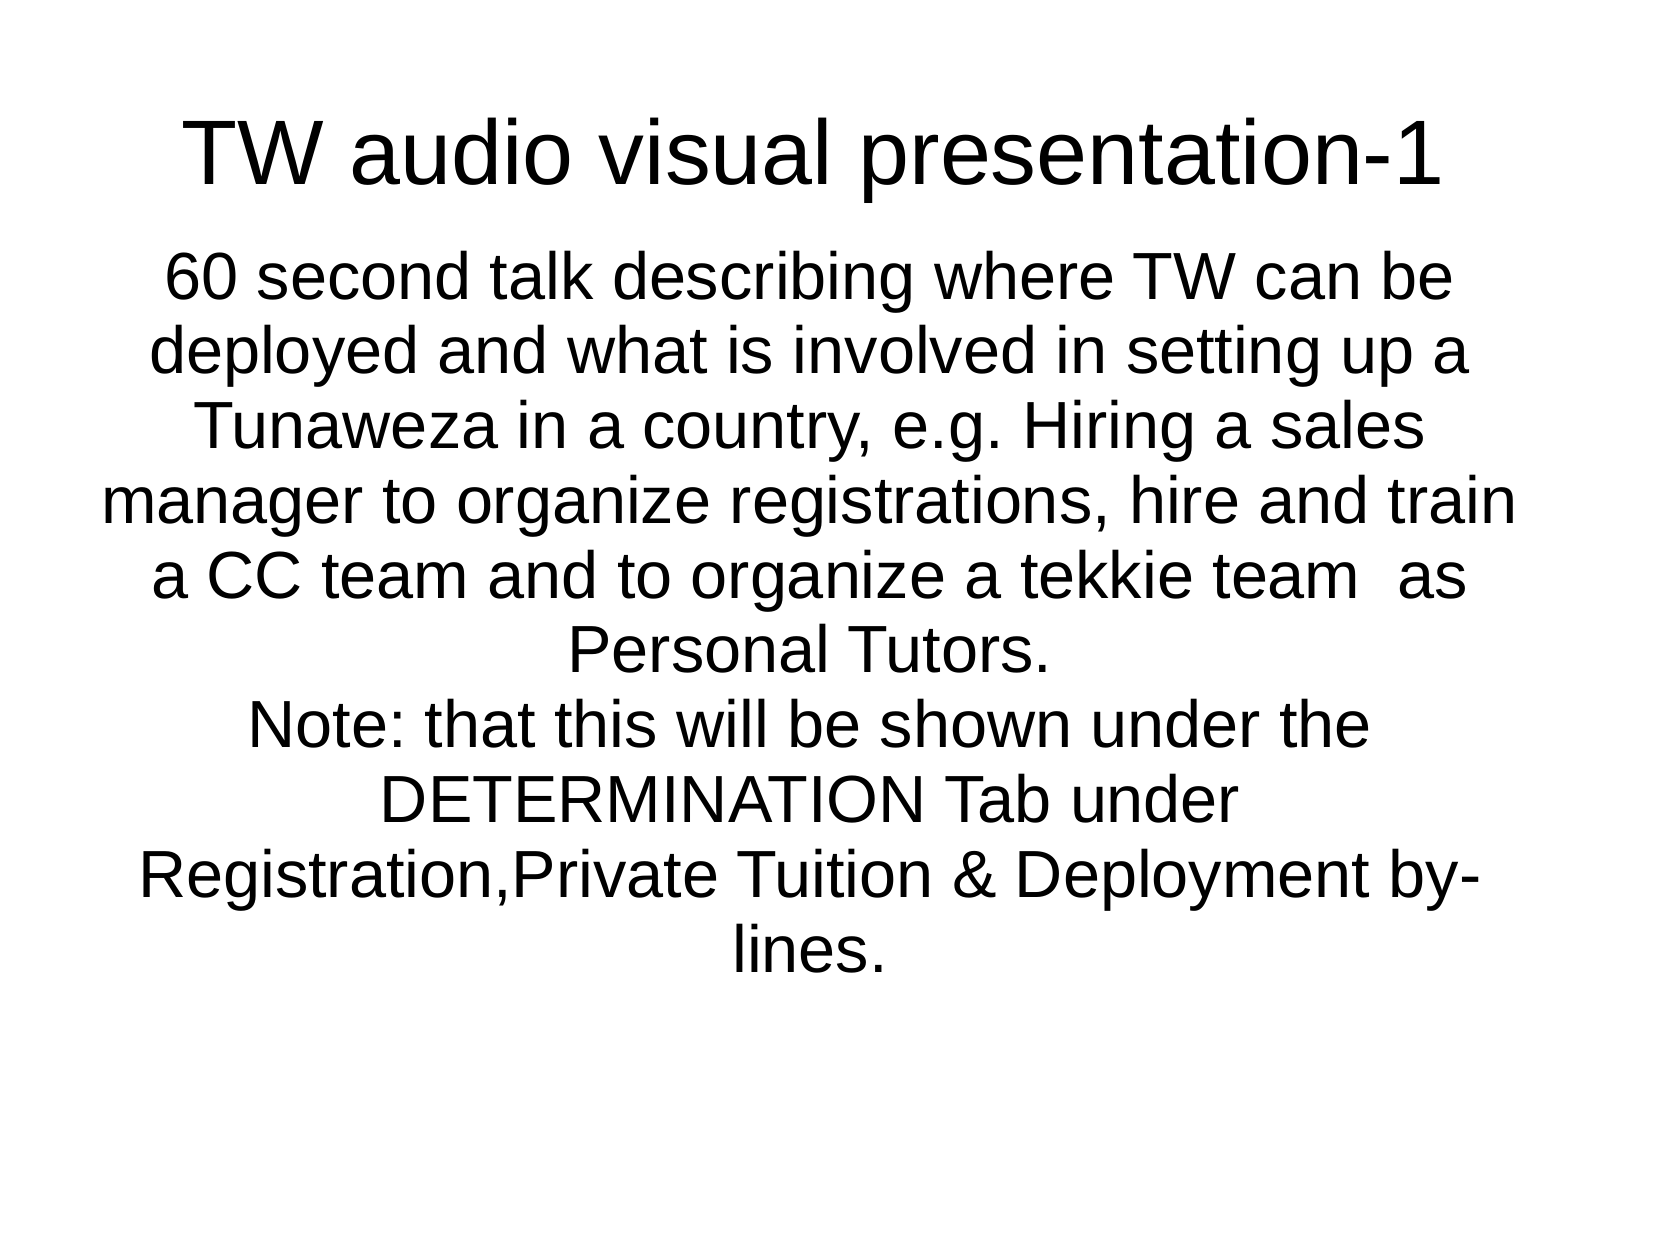

# TW audio visual presentation-1
60 second talk describing where TW can be deployed and what is involved in setting up a Tunaweza in a country, e.g. Hiring a sales manager to organize registrations, hire and train a CC team and to organize a tekkie team as Personal Tutors.
Note: that this will be shown under the DETERMINATION Tab under Registration,Private Tuition & Deployment by-lines.